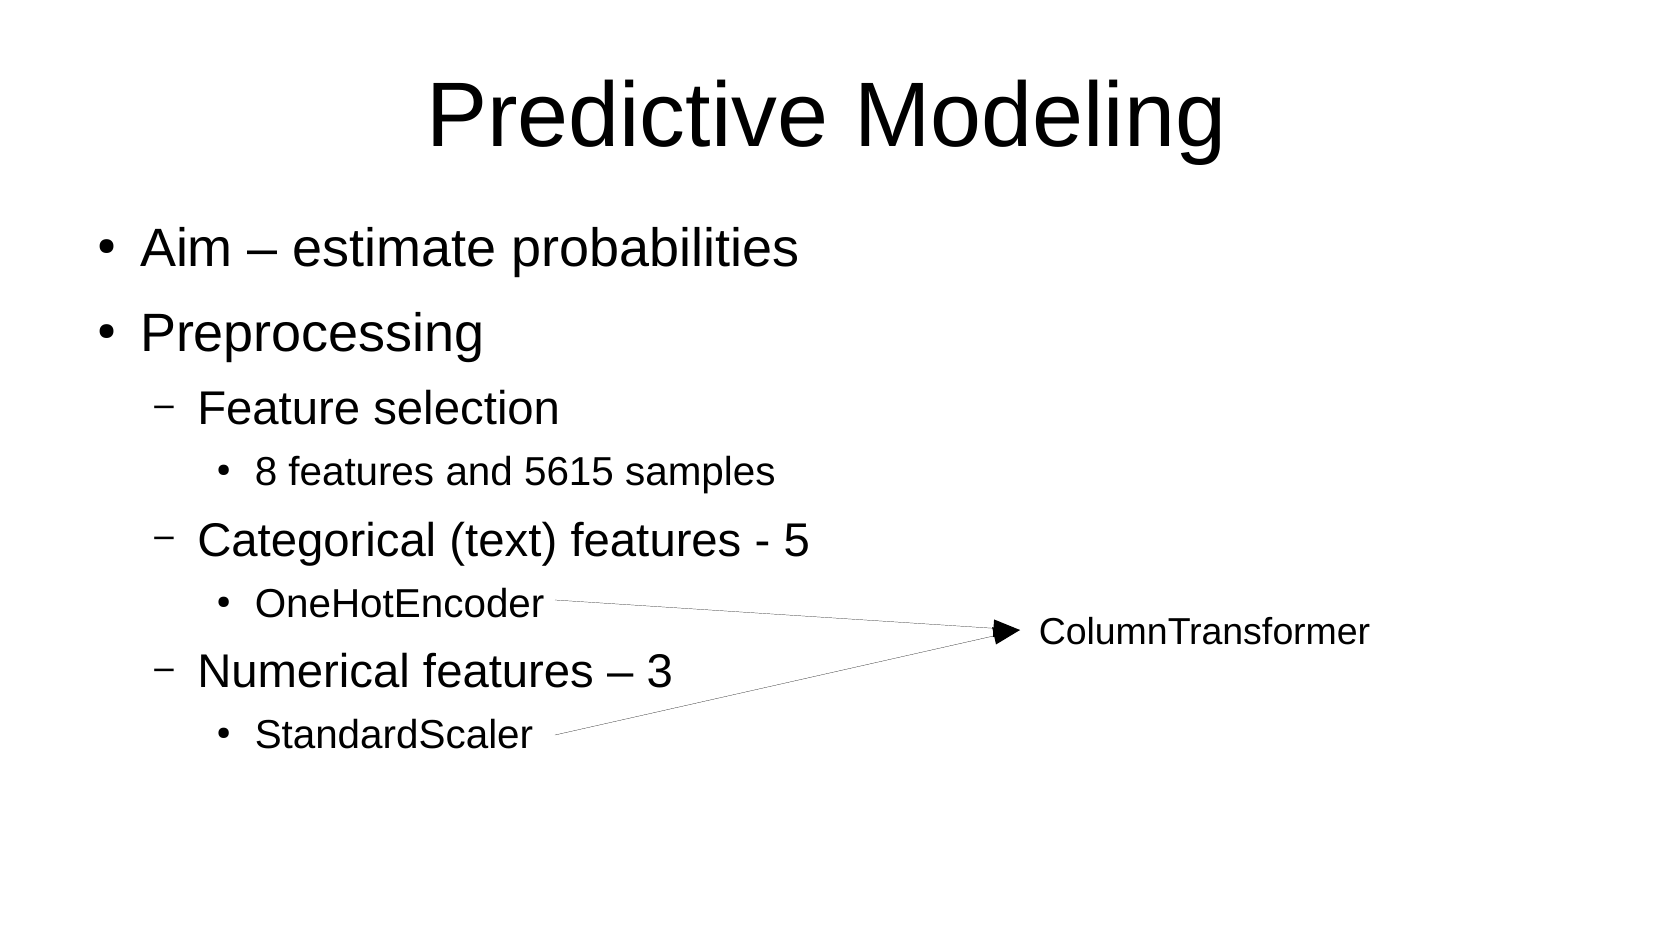

# Predictive Modeling
Aim – estimate probabilities
Preprocessing
Feature selection
8 features and 5615 samples
Categorical (text) features - 5
OneHotEncoder
Numerical features – 3
StandardScaler
ColumnTransformer